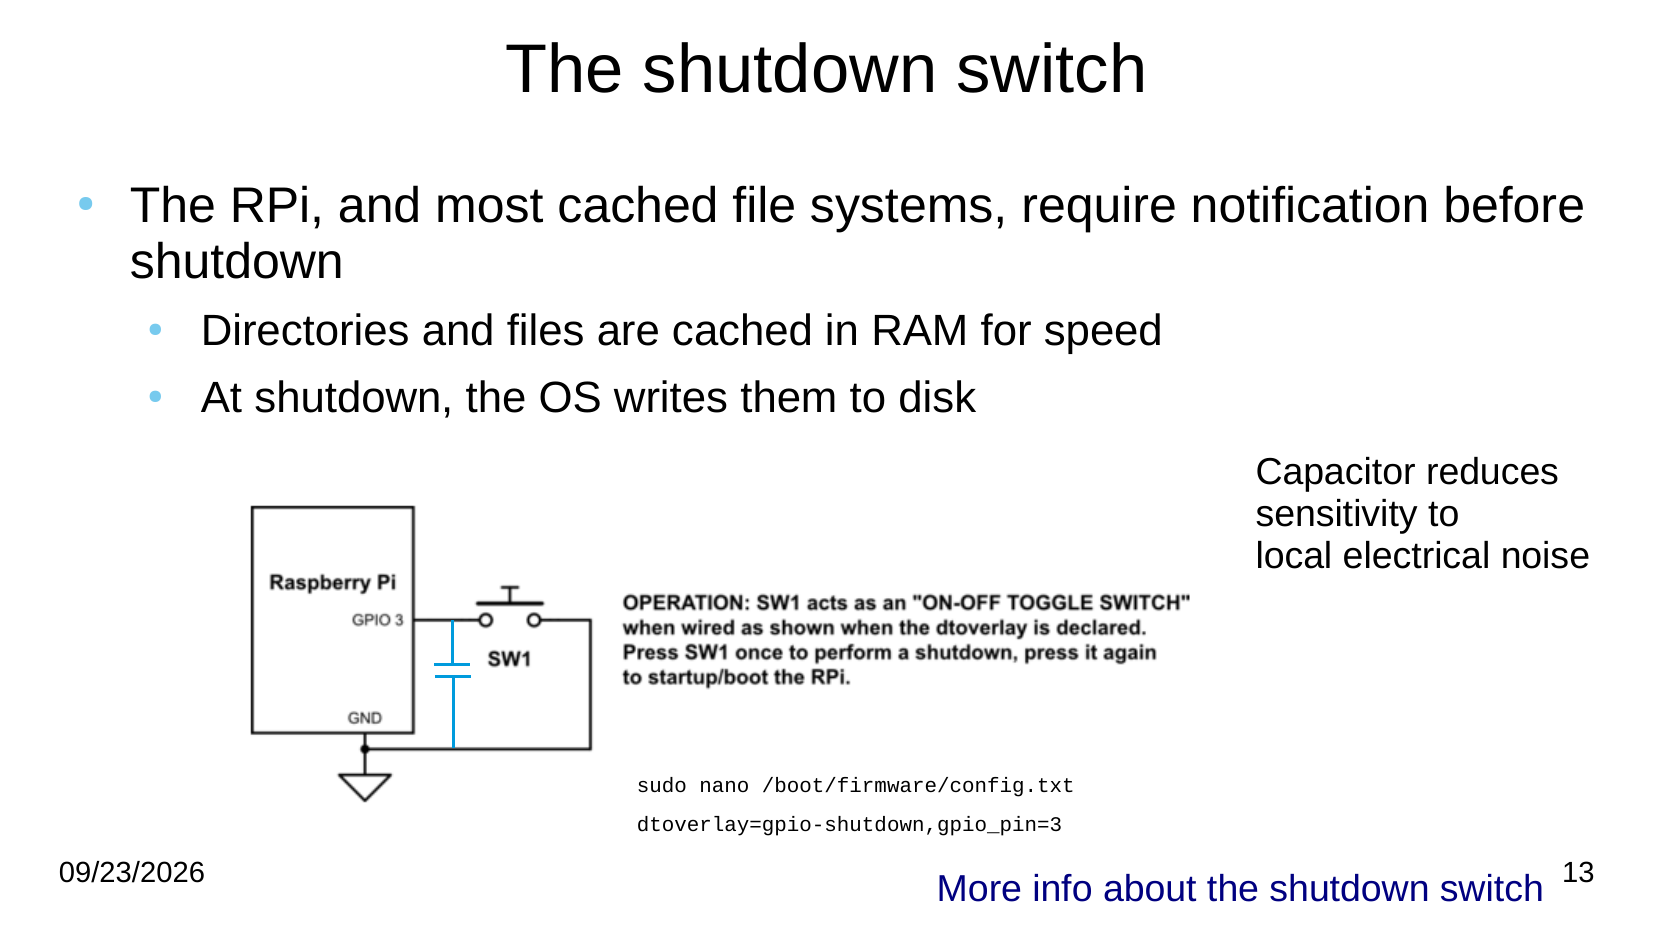

# The shutdown switch
The RPi, and most cached file systems, require notification before shutdown
Directories and files are cached in RAM for speed
At shutdown, the OS writes them to disk
Capacitor reduces
sensitivity to
local electrical noise
sudo nano /boot/firmware/config.txt
dtoverlay=gpio-shutdown,gpio_pin=3
13
More info about the shutdown switch